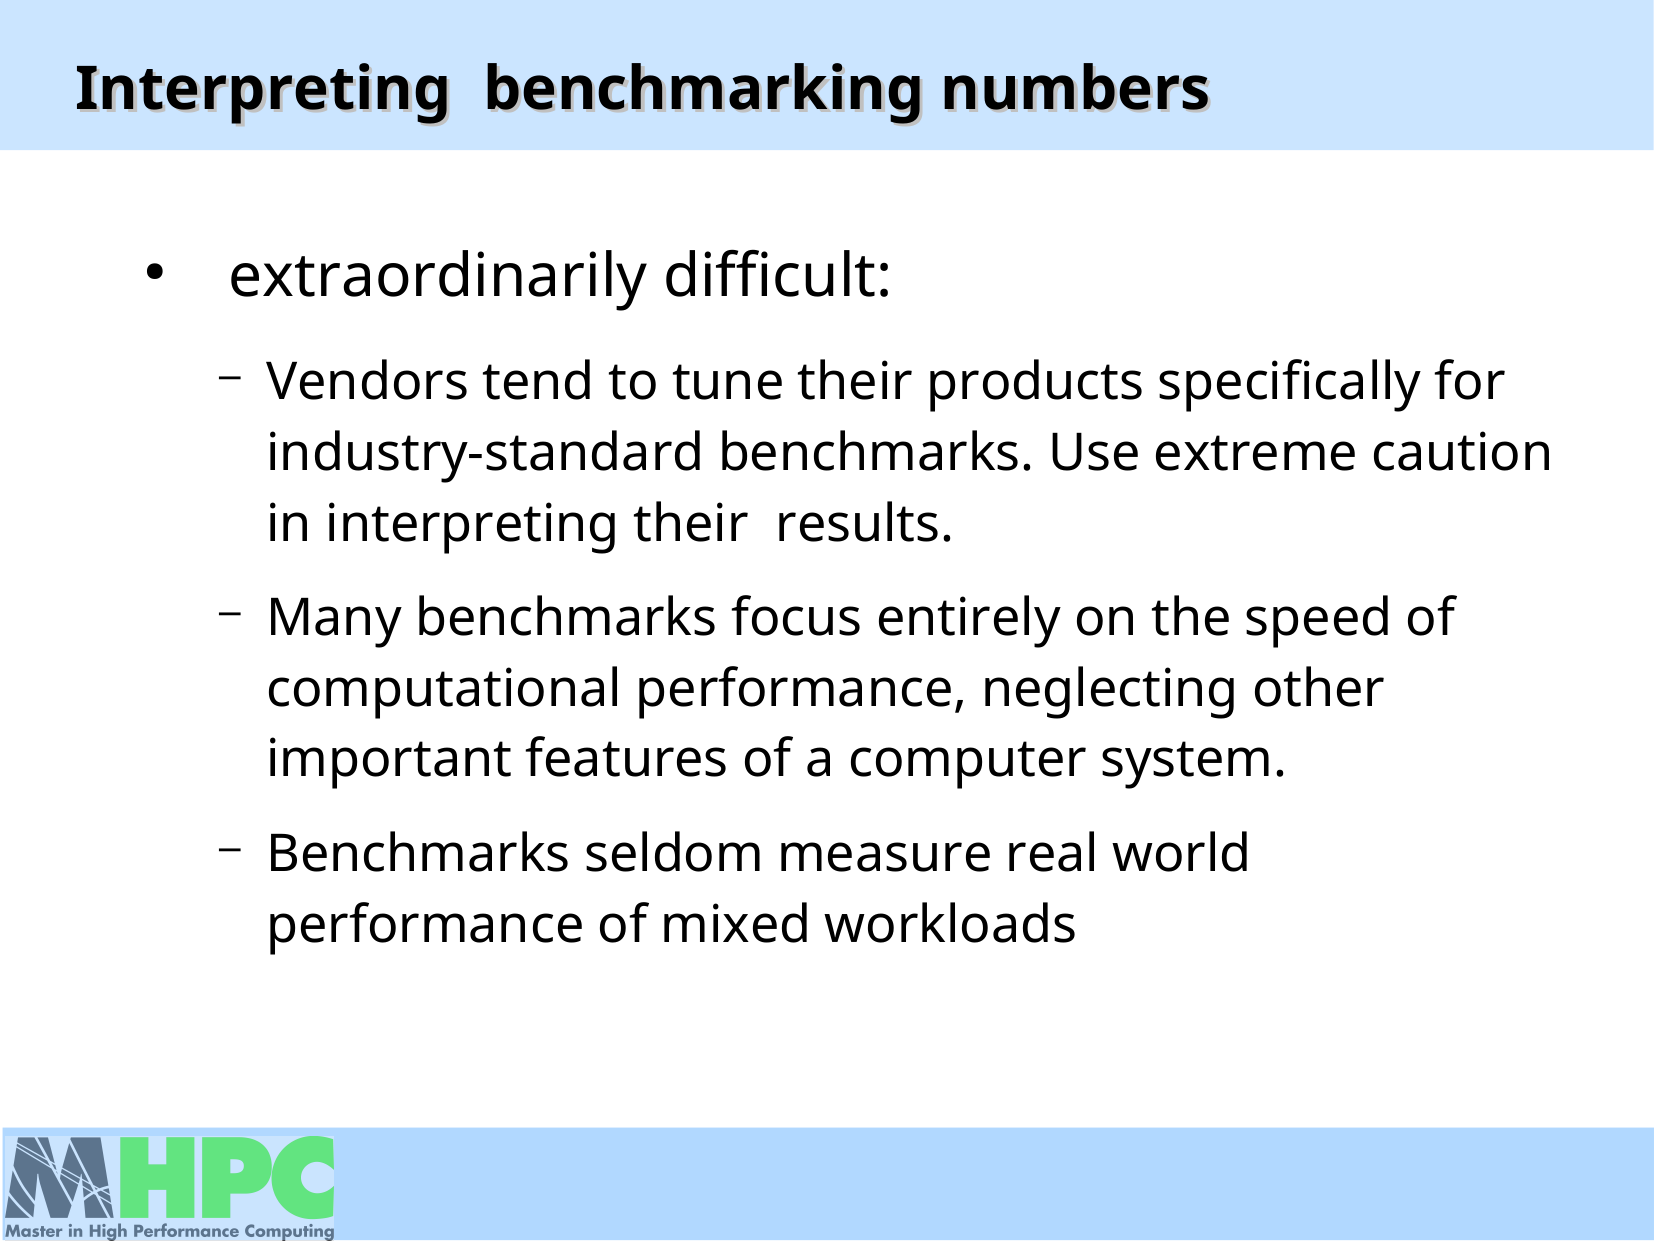

# Interpreting benchmarking numbers
 extraordinarily difficult:
Vendors tend to tune their products specifically for industry-standard benchmarks. Use extreme caution in interpreting their results.
Many benchmarks focus entirely on the speed of computational performance, neglecting other important features of a computer system.
Benchmarks seldom measure real world performance of mixed workloads